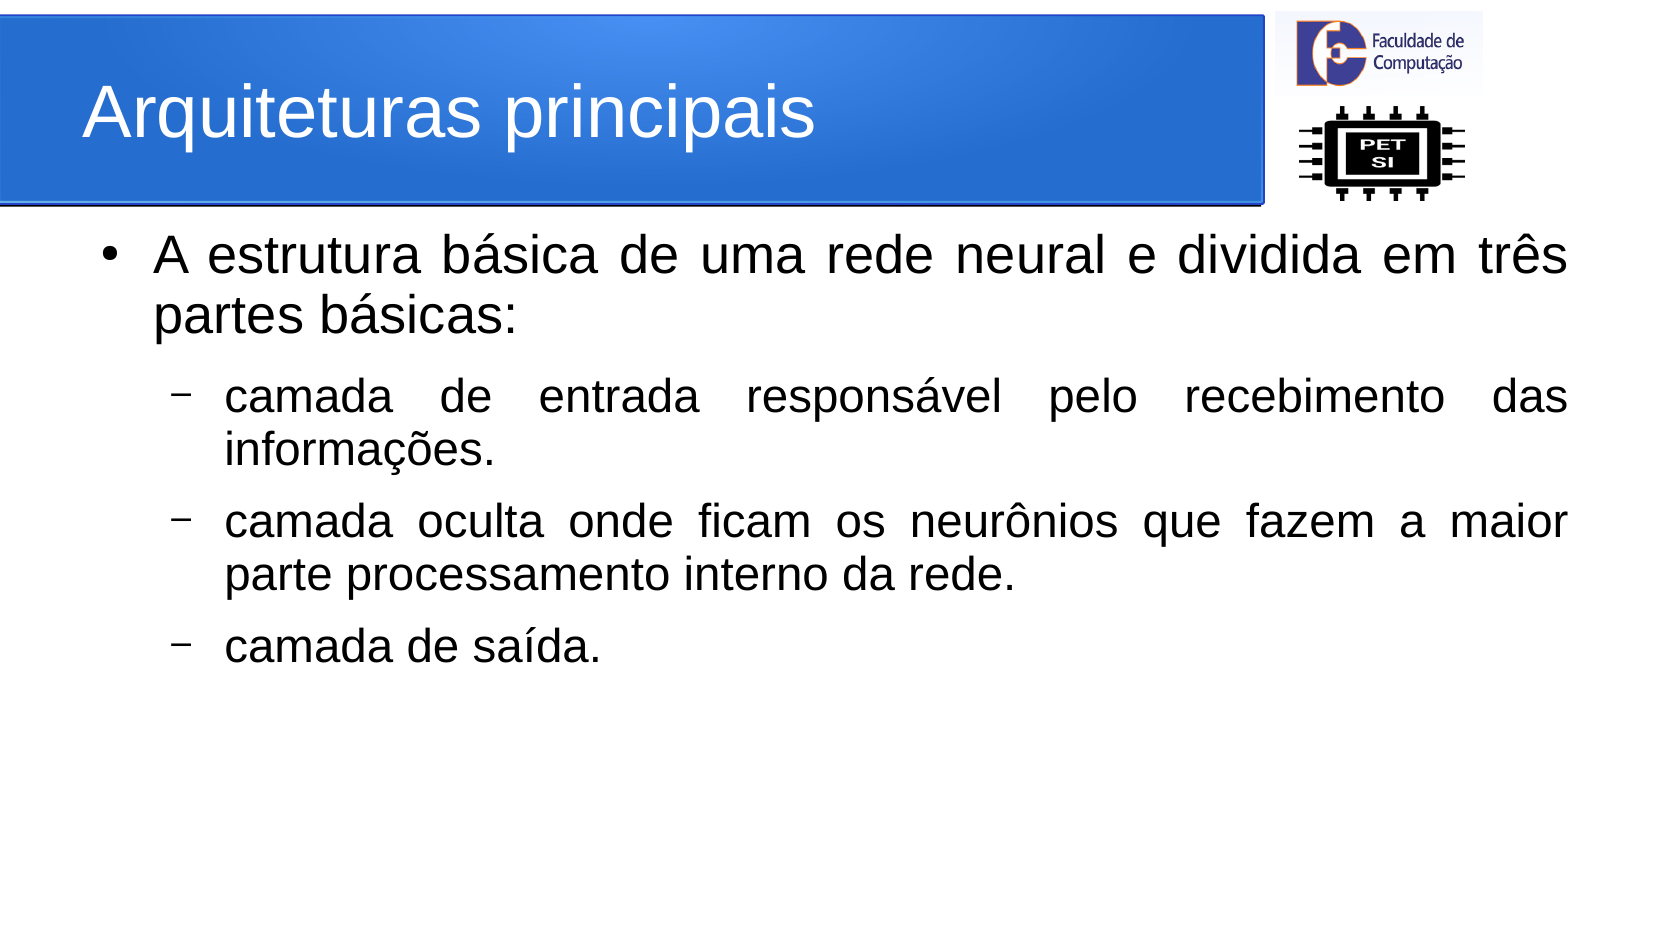

# Arquiteturas principais
A estrutura básica de uma rede neural e dividida em três partes básicas:
camada de entrada responsável pelo recebimento das informações.
camada oculta onde ficam os neurônios que fazem a maior parte processamento interno da rede.
camada de saída.